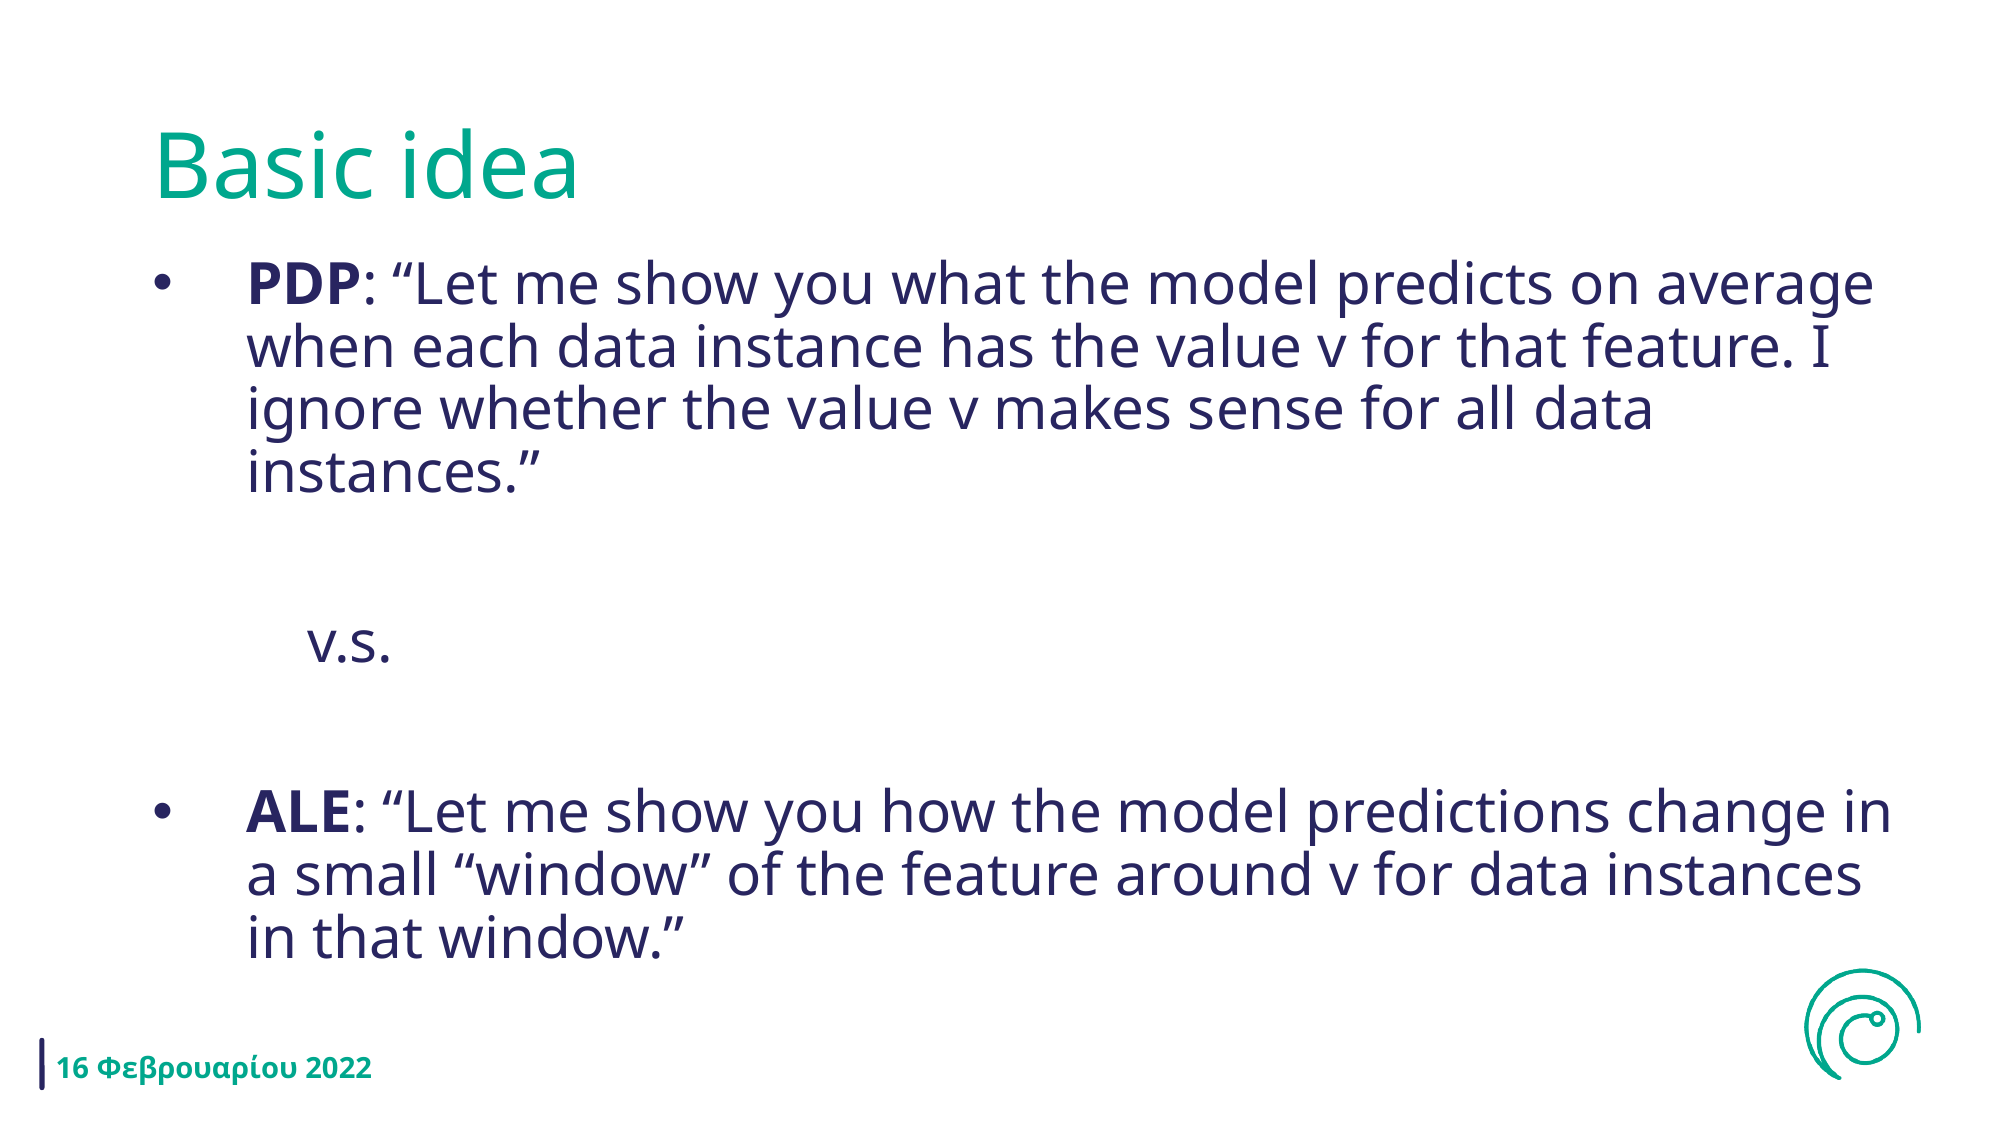

# Basic idea
PDP: “Let me show you what the model predicts on average when each data instance has the value v for that feature. I ignore whether the value v makes sense for all data instances.”
 v.s.
ALE: “Let me show you how the model predictions change in a small “window” of the feature around v for data instances in that window.”